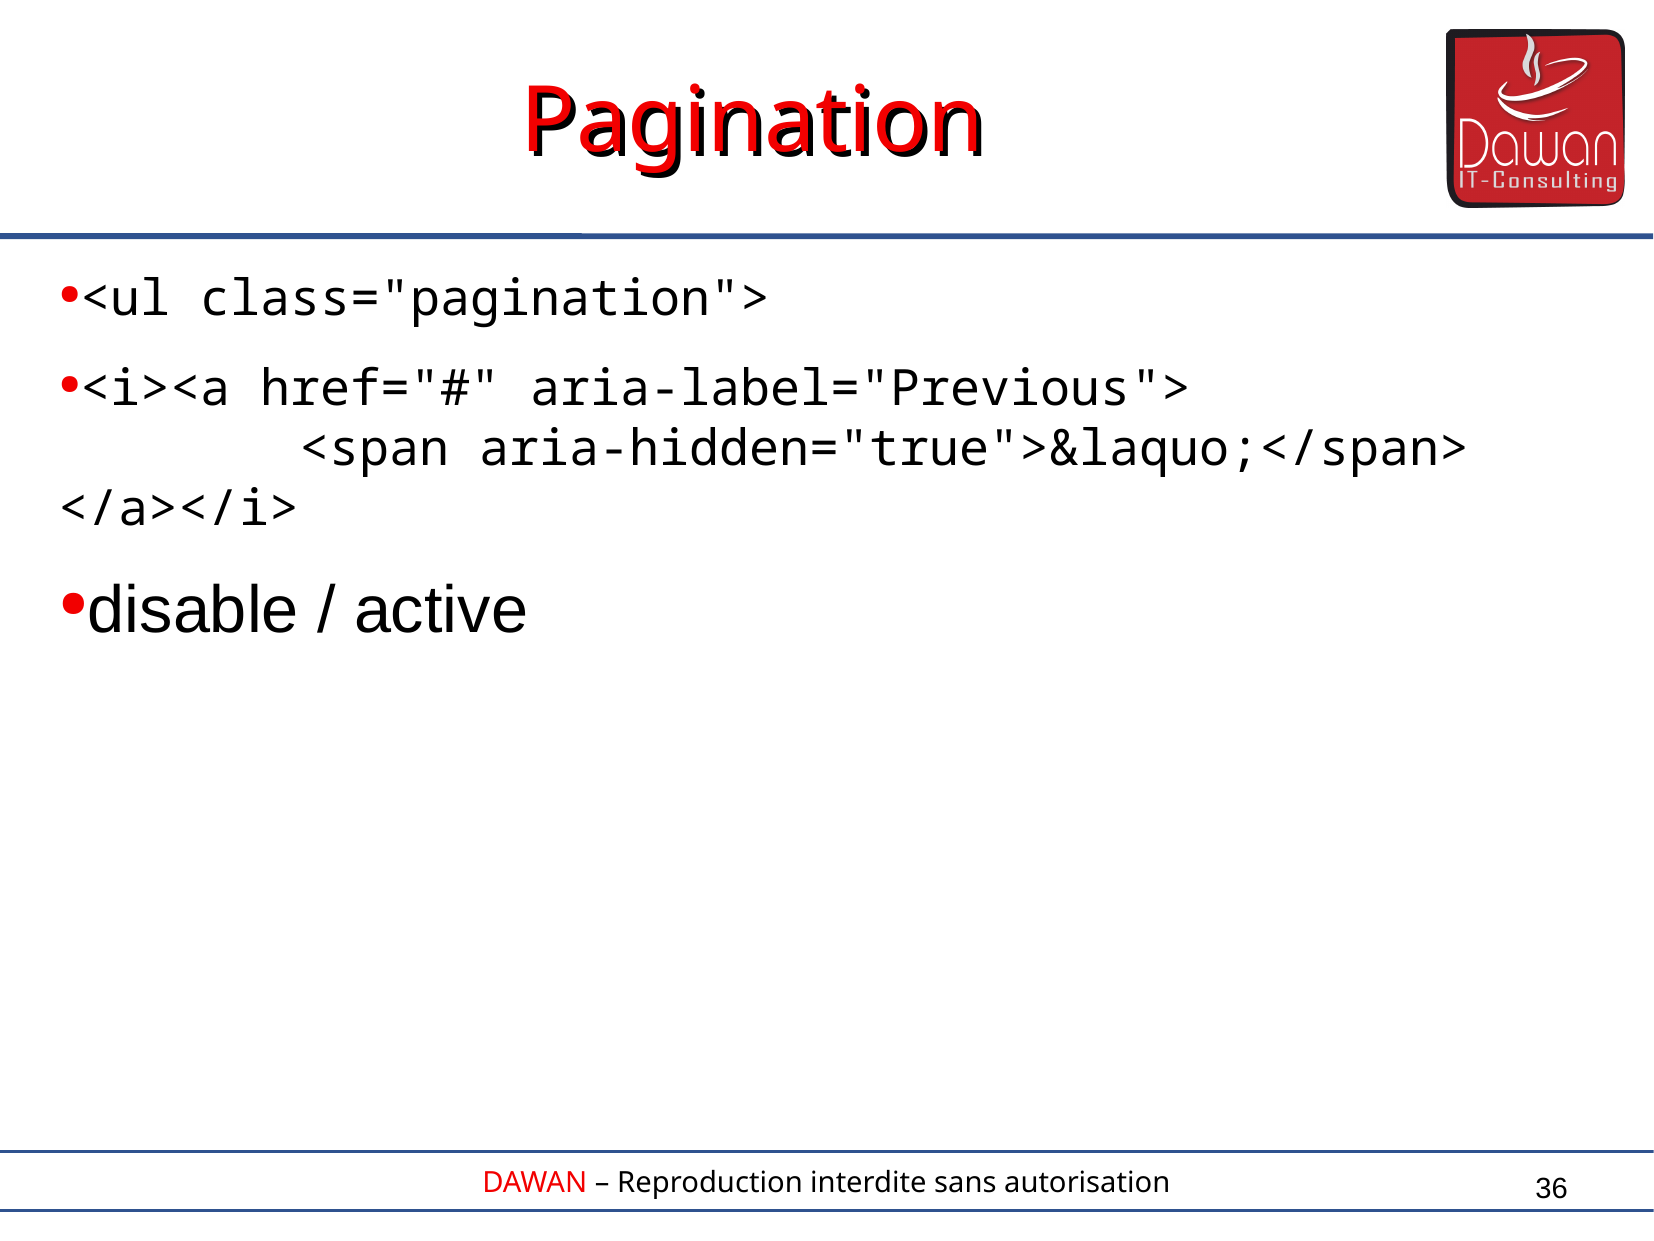

# Pagination
<ul class="pagination">
<i><a href="#" aria-label="Previous">
 <span aria-hidden="true">&laquo;</span>
</a></i>
disable / active